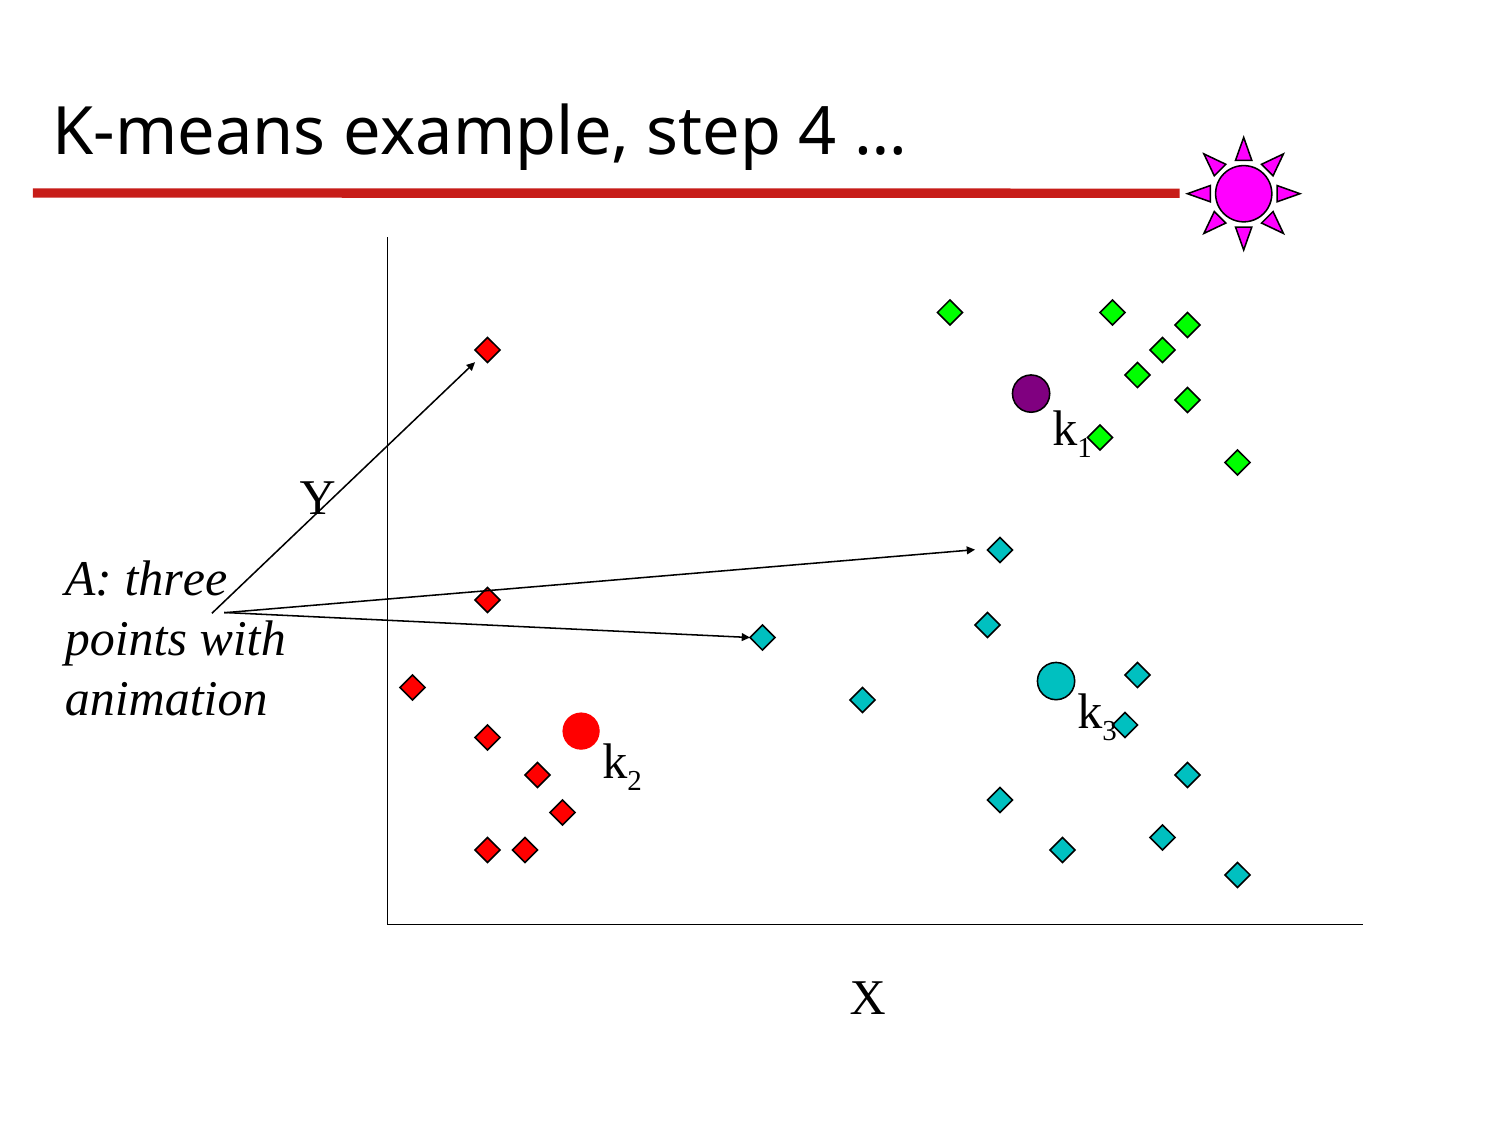

K-means example, step 4 …
Y
X
k1
A: three points with animation
k3
k2